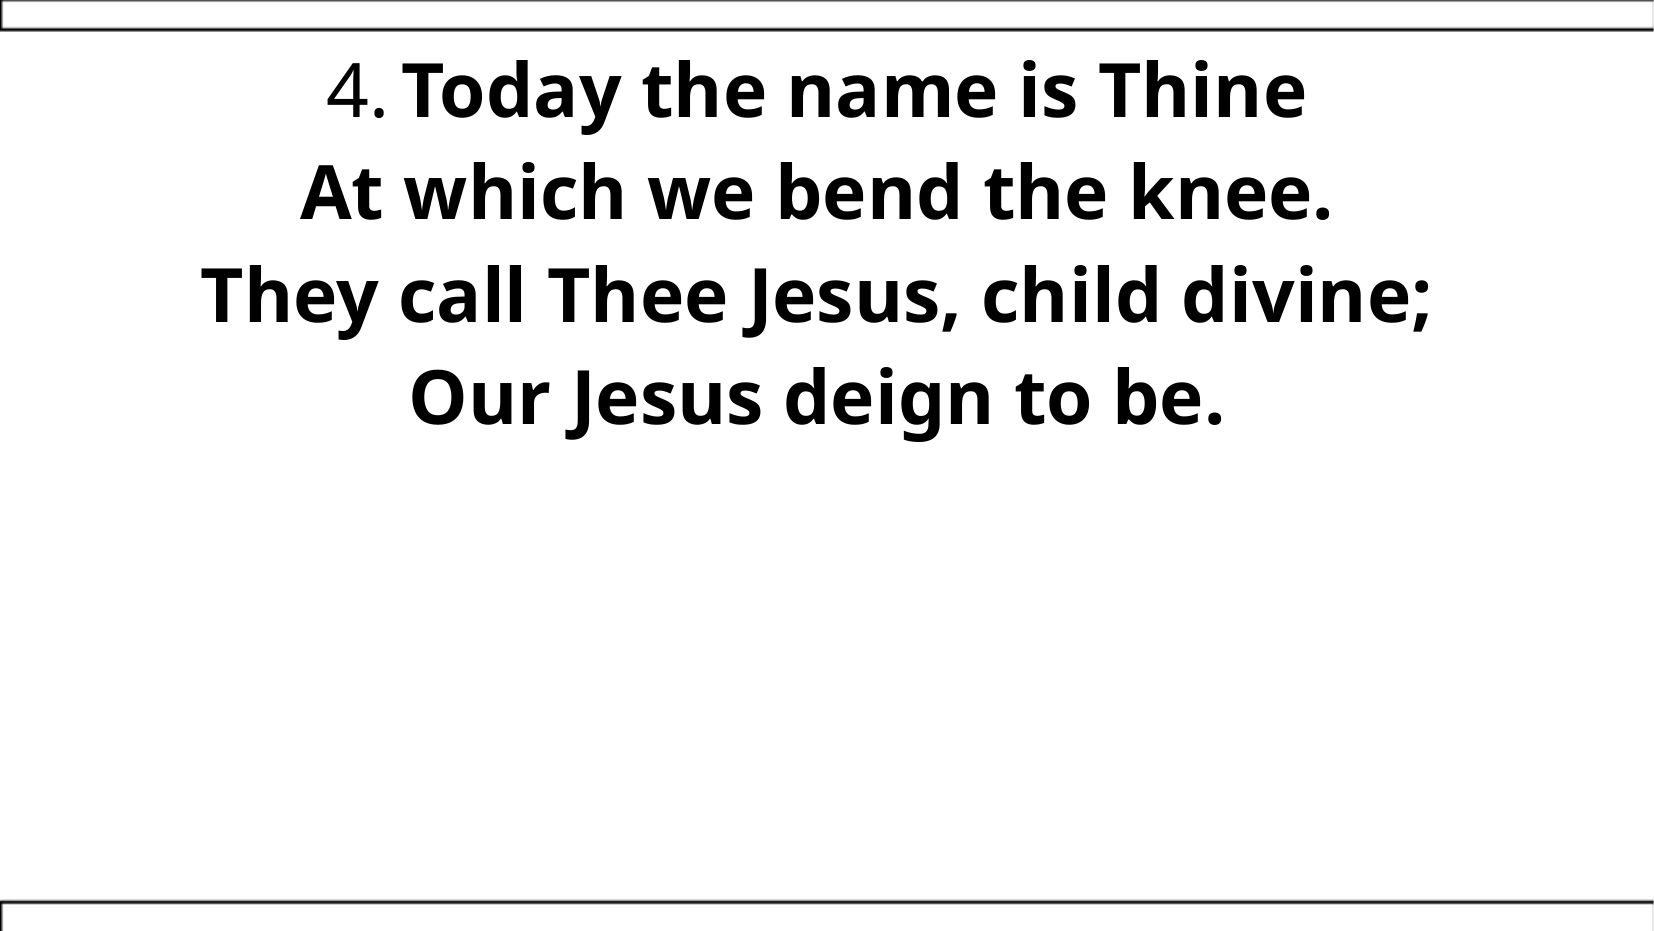

4.	Today the name is Thine
At which we bend the knee.
They call Thee Jesus, child divine;
Our Jesus deign to be.